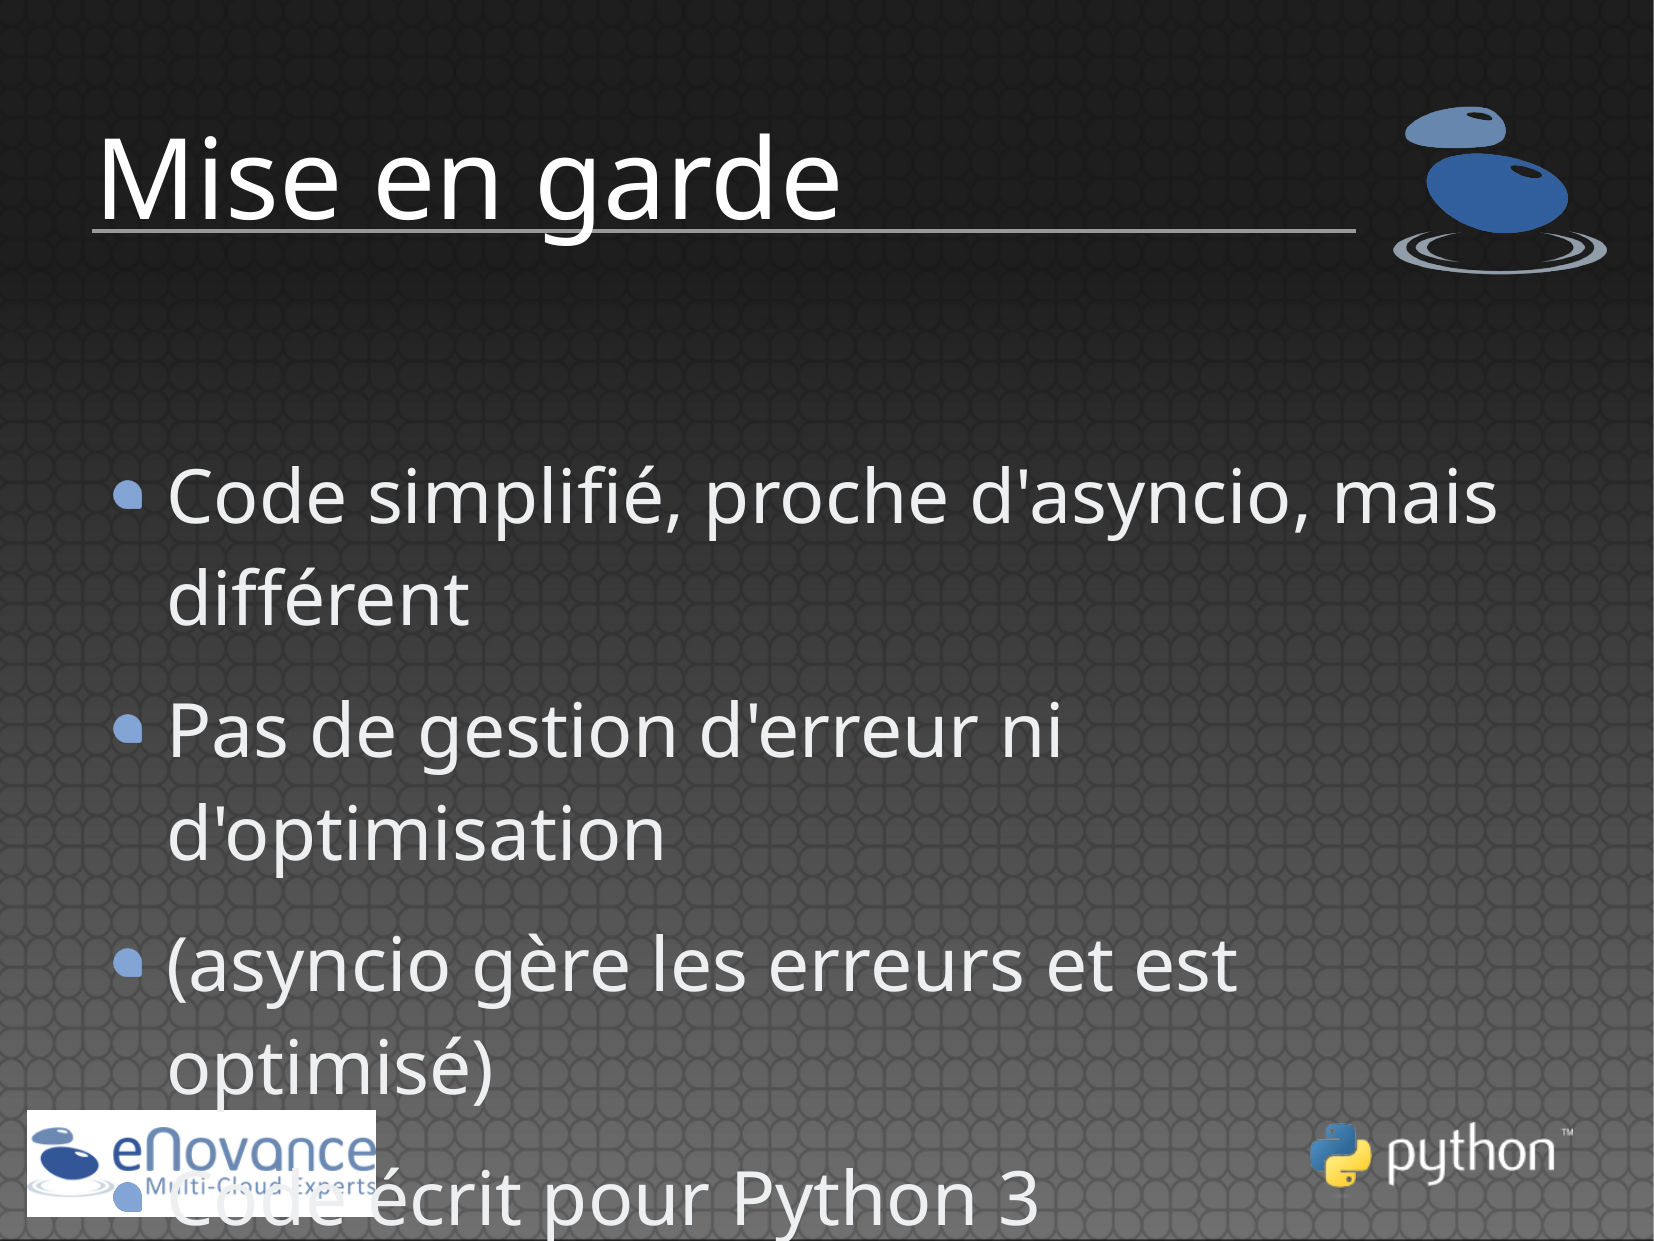

Mise en garde
# Code simplifié, proche d'asyncio, mais différent
Pas de gestion d'erreur ni d'optimisation
(asyncio gère les erreurs et est optimisé)
Code écrit pour Python 3